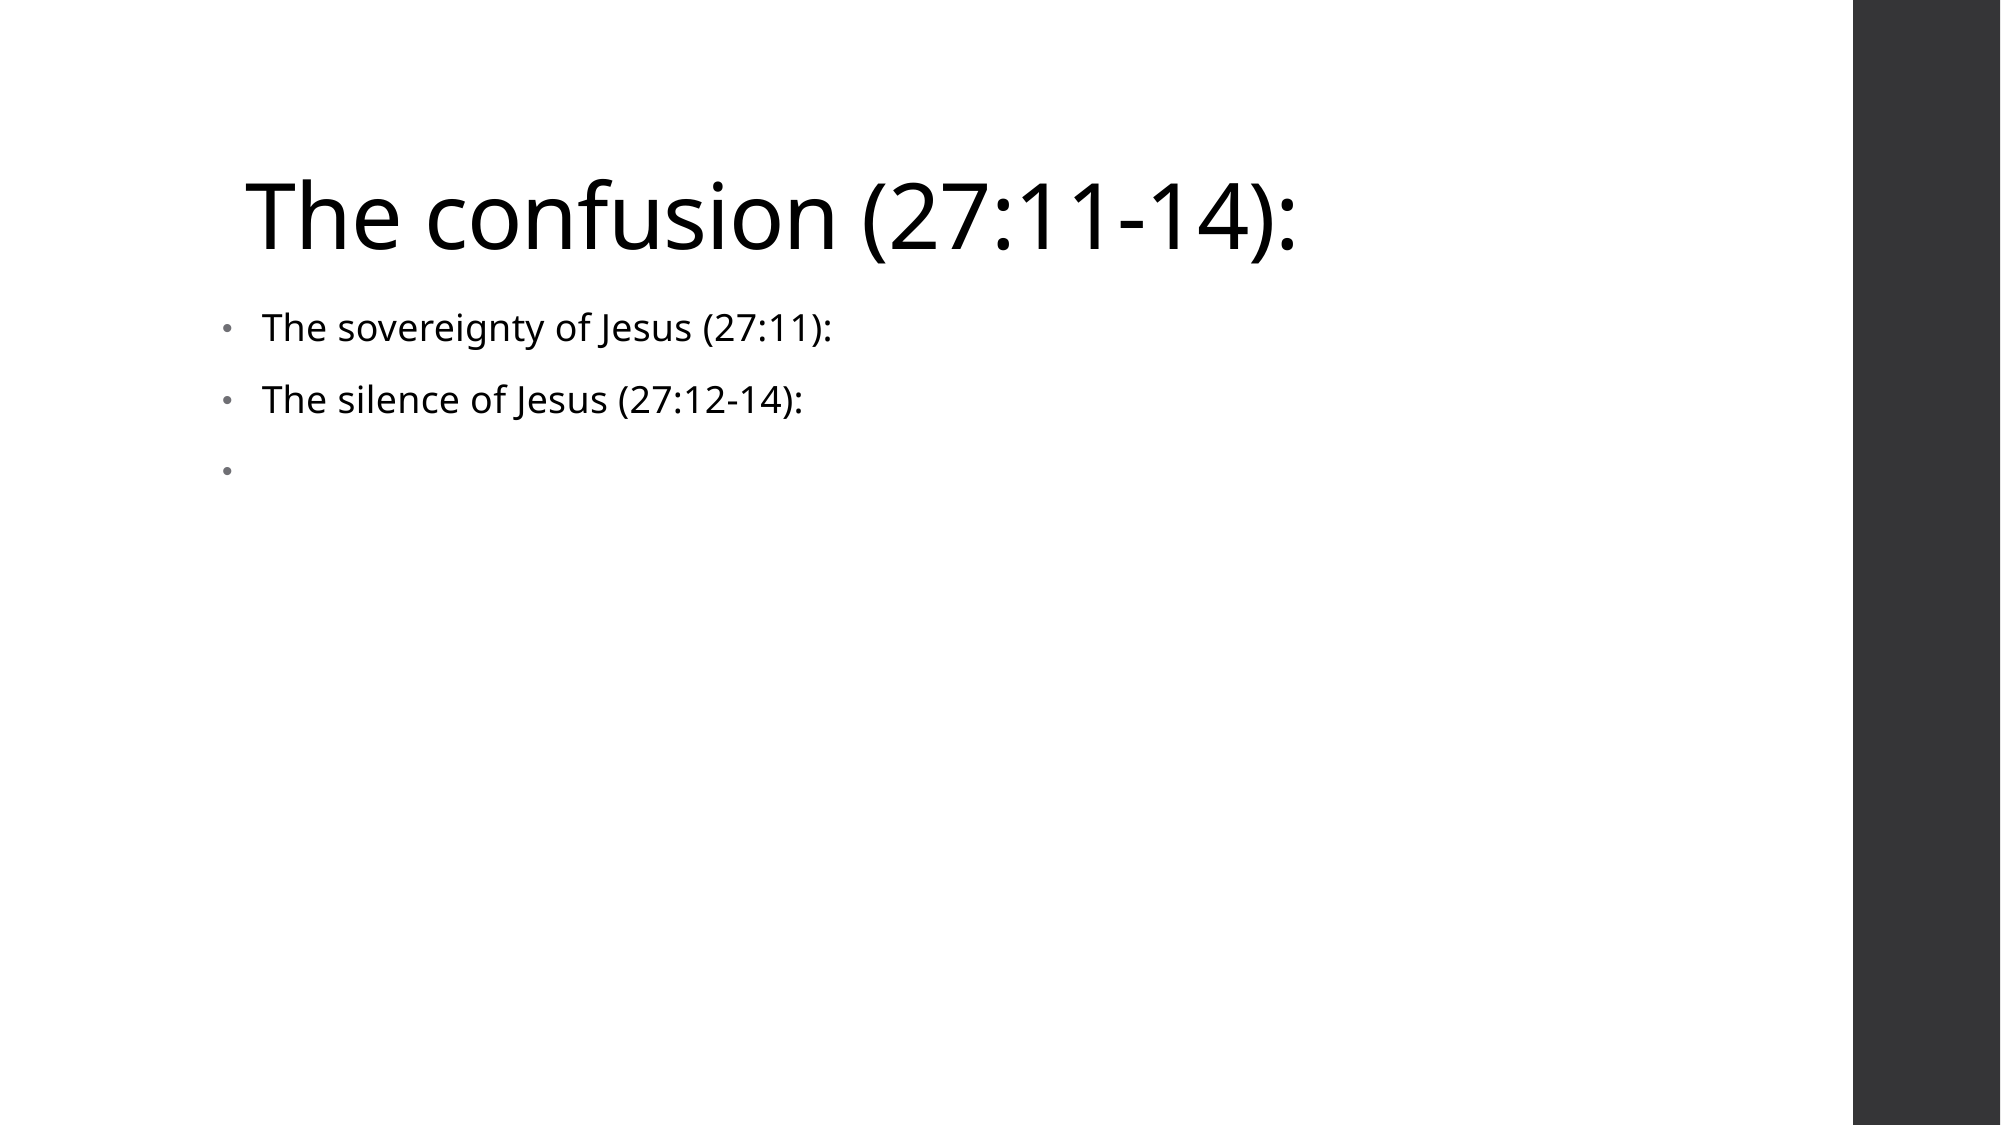

# The confusion (27:11-14):
 The sovereignty of Jesus (27:11):
 The silence of Jesus (27:12-14):